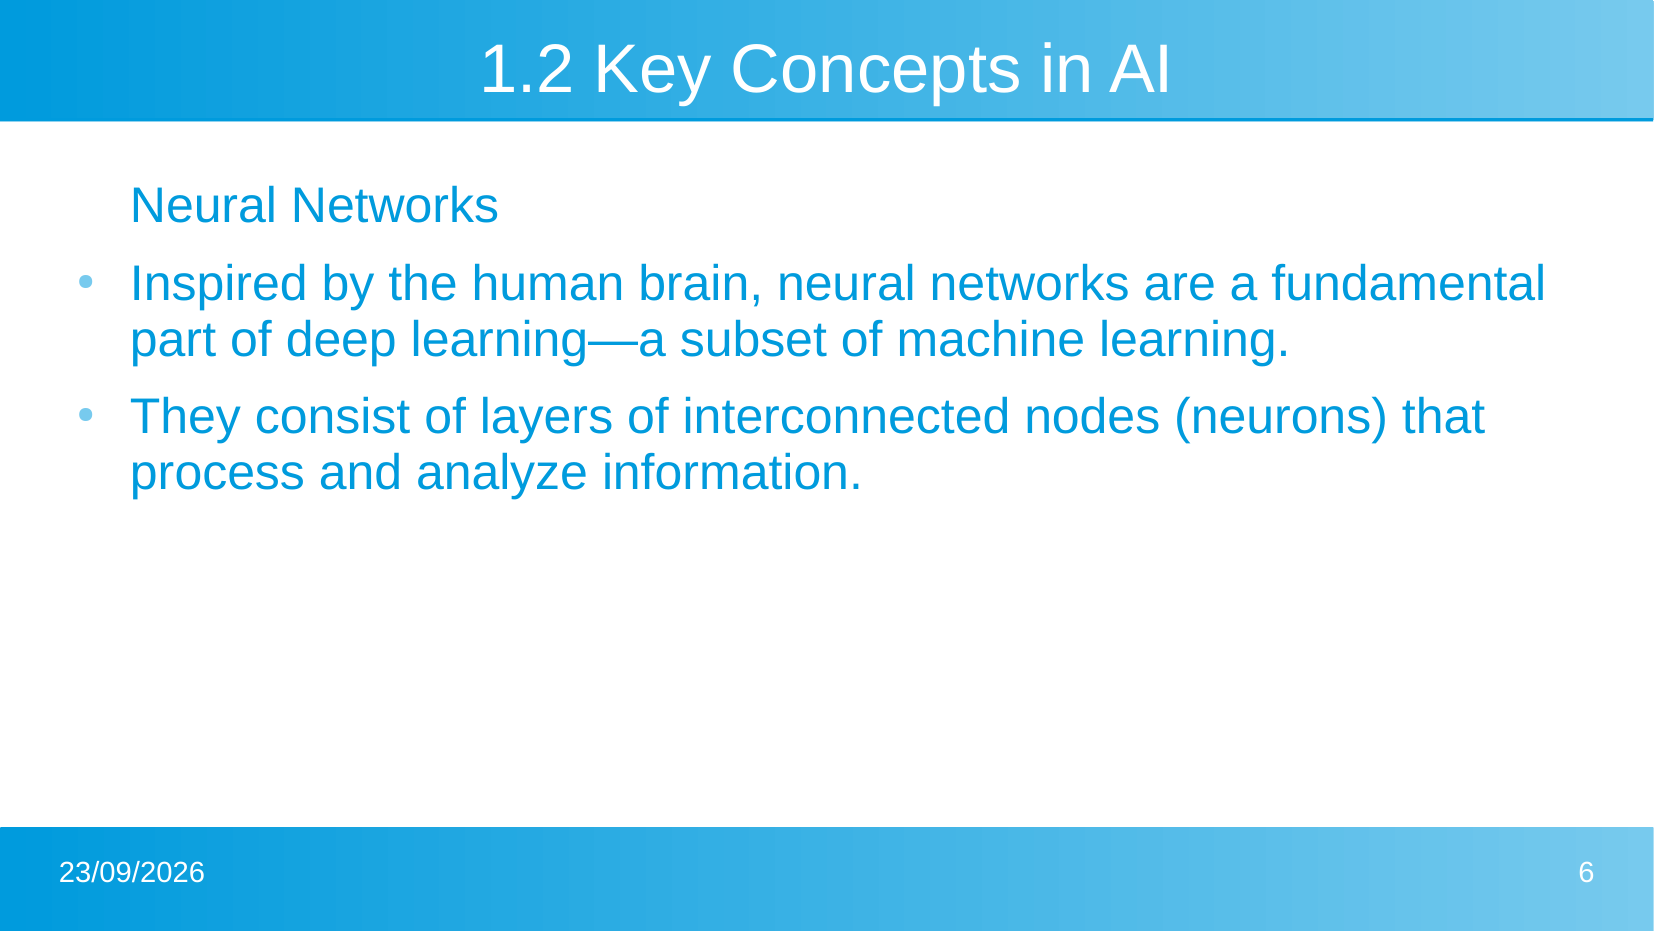

# 1.2 Key Concepts in AI
Neural Networks
Inspired by the human brain, neural networks are a fundamental part of deep learning—a subset of machine learning.
They consist of layers of interconnected nodes (neurons) that process and analyze information.
6